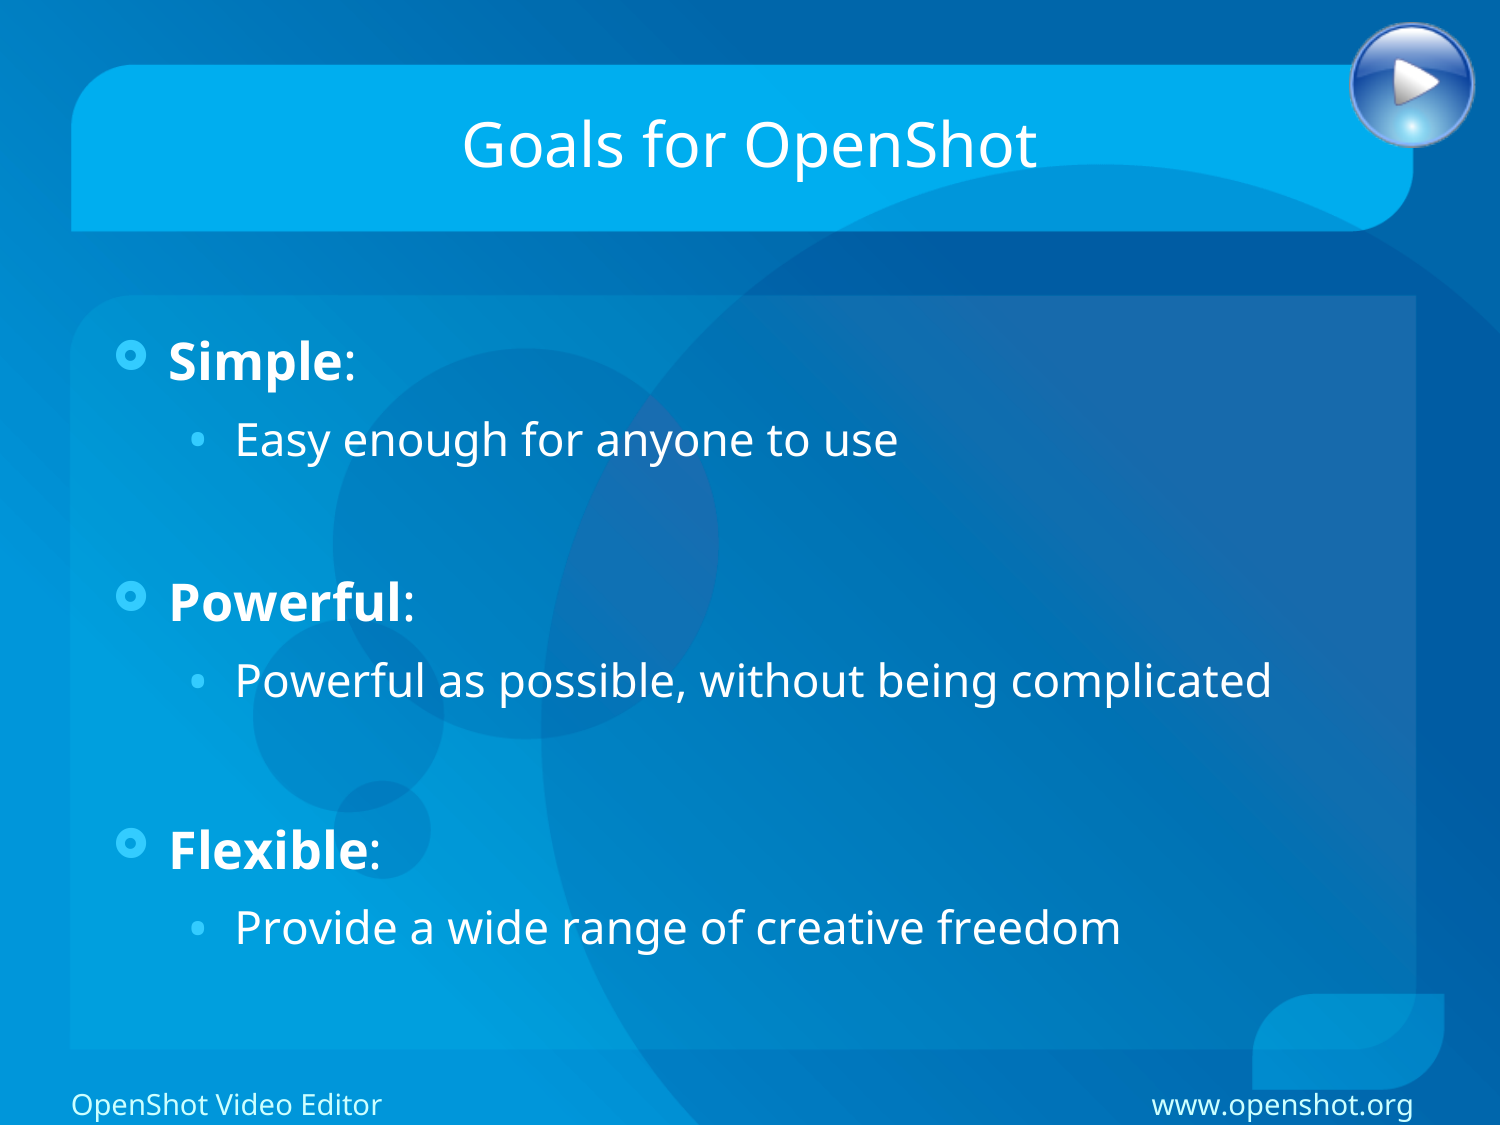

# Goals for OpenShot
Simple:
Easy enough for anyone to use
Powerful:
Powerful as possible, without being complicated
Flexible:
Provide a wide range of creative freedom